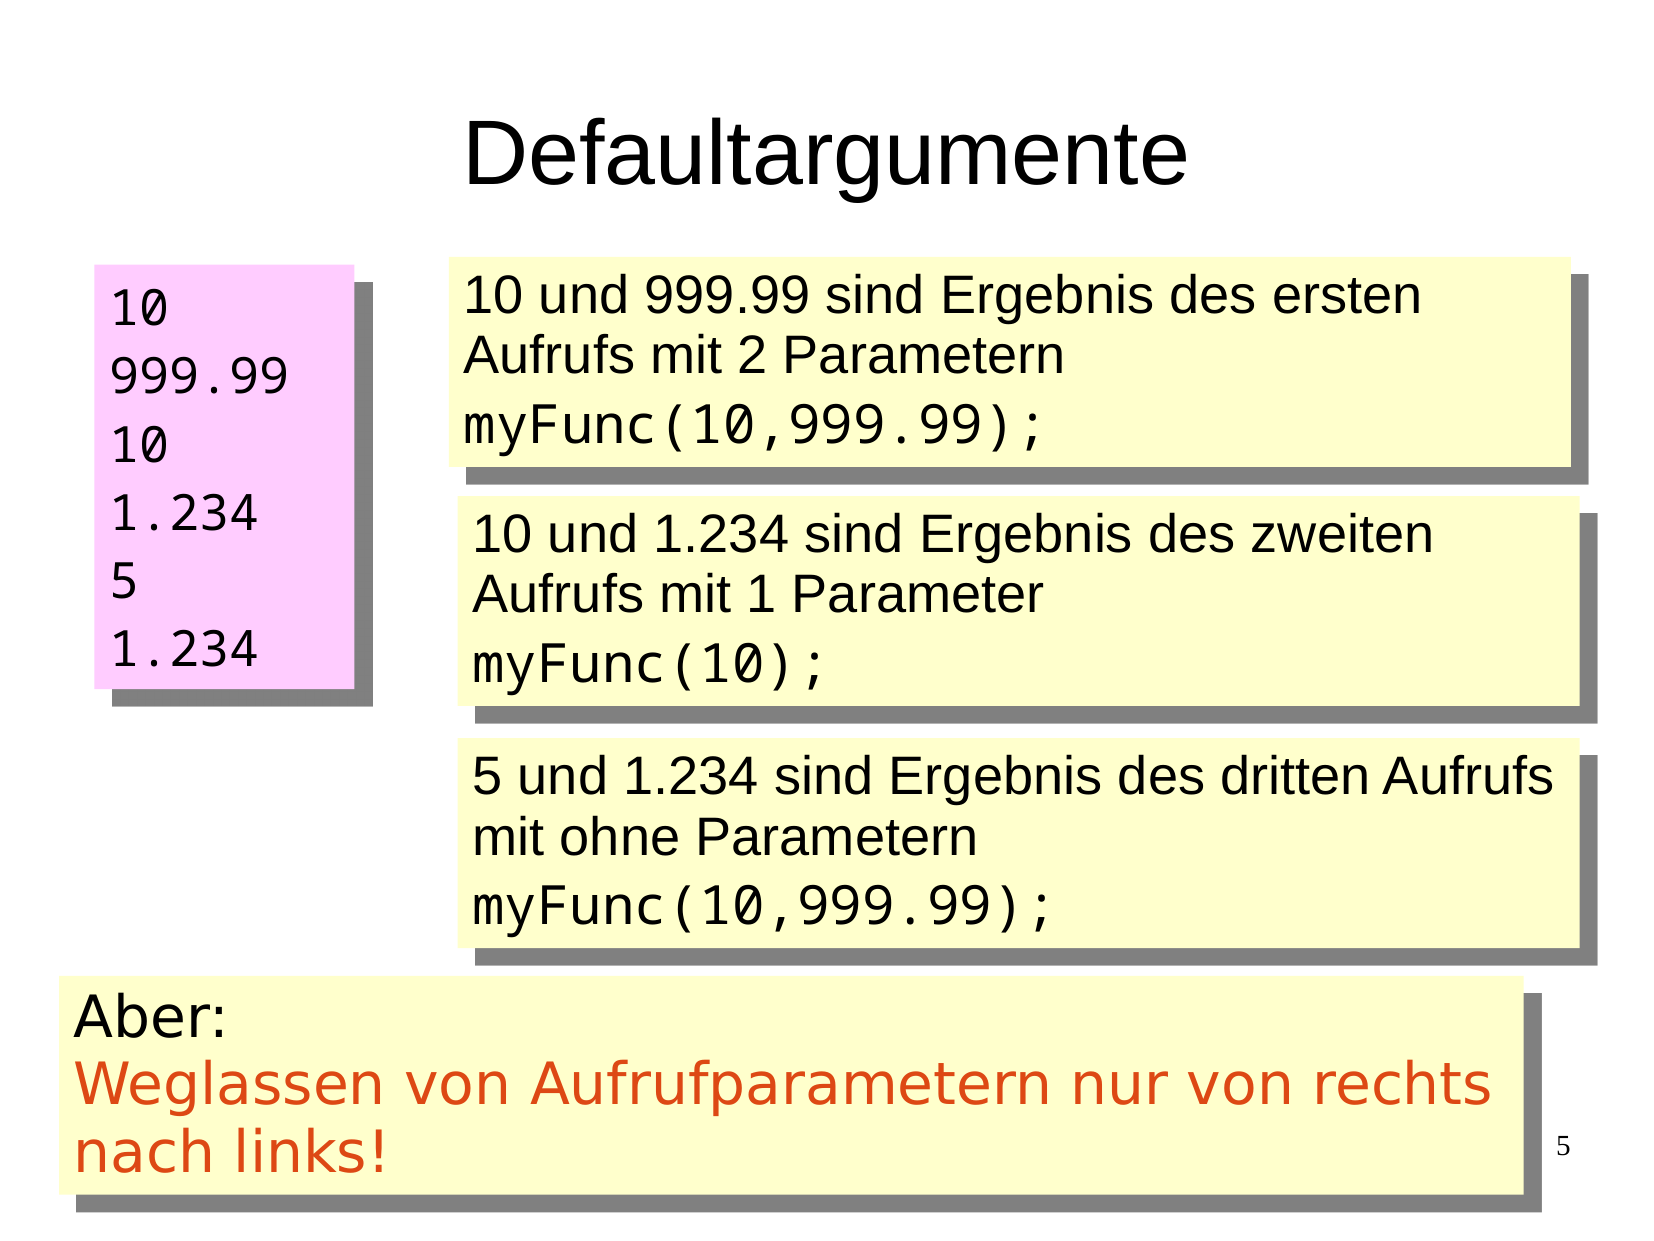

# Defaultargumente
10 und 999.99 sind Ergebnis des ersten Aufrufs mit 2 Parametern
myFunc(10,999.99);
10
999.99
10
1.234
5
1.234
10 und 1.234 sind Ergebnis des zweiten Aufrufs mit 1 Parameter
myFunc(10);
5 und 1.234 sind Ergebnis des dritten Aufrufs mit ohne Parametern
myFunc(10,999.99);
Aber:
Weglassen von Aufrufparametern nur von rechts nach links!
5